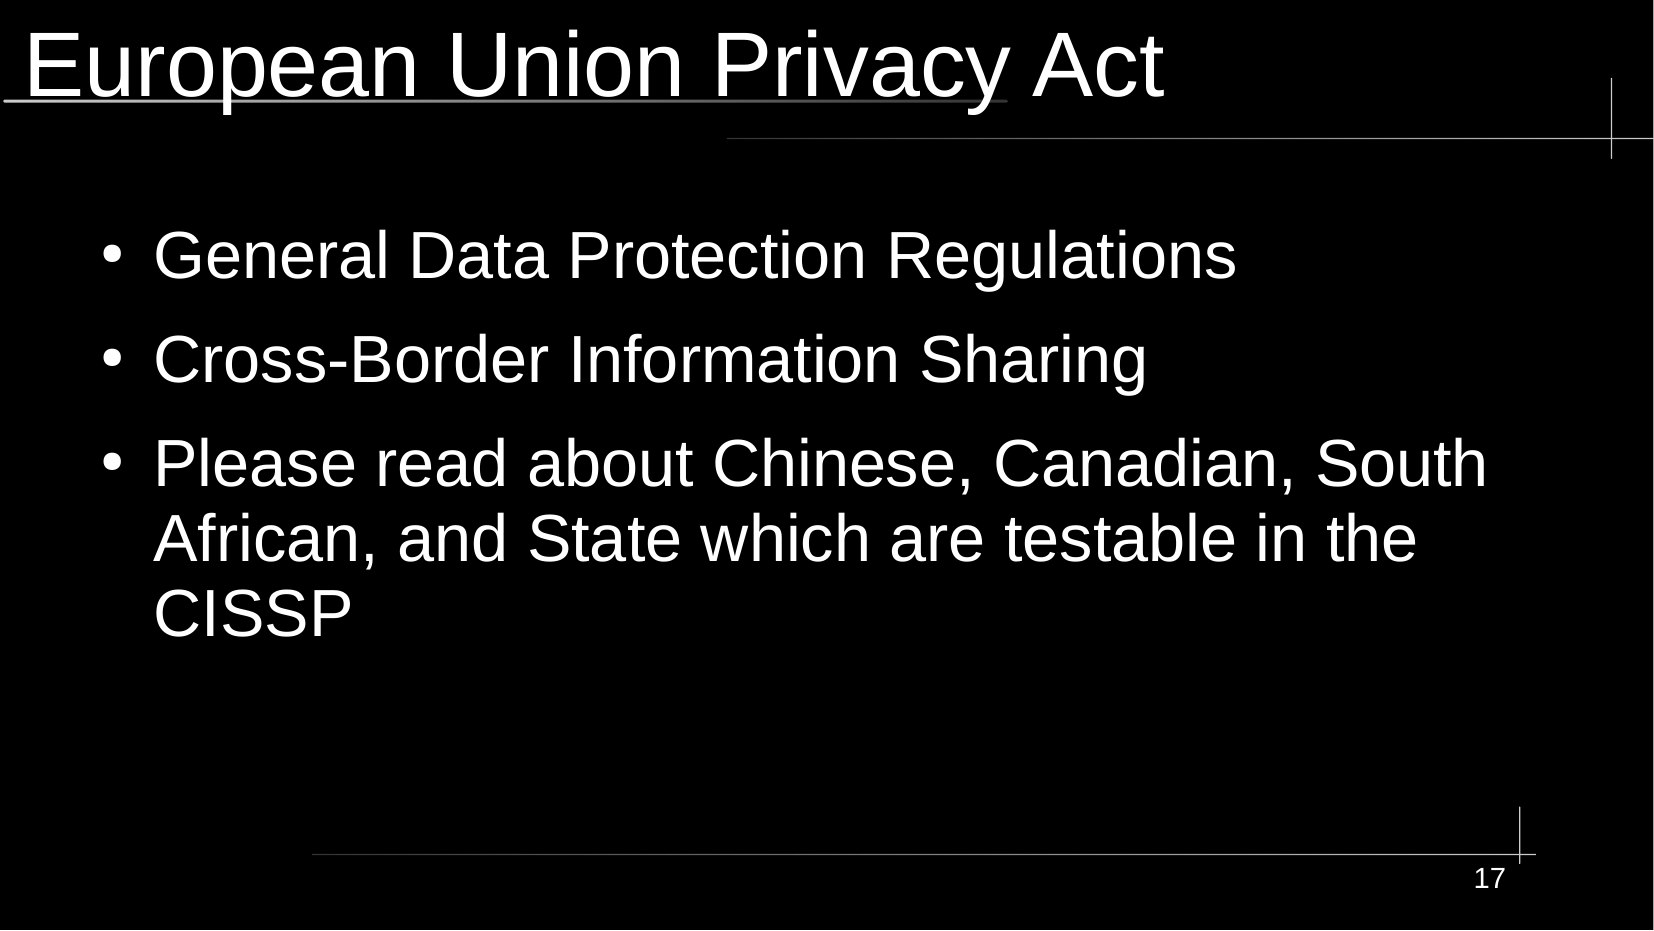

# European Union Privacy Act
General Data Protection Regulations
Cross-Border Information Sharing
Please read about Chinese, Canadian, South African, and State which are testable in the CISSP
17